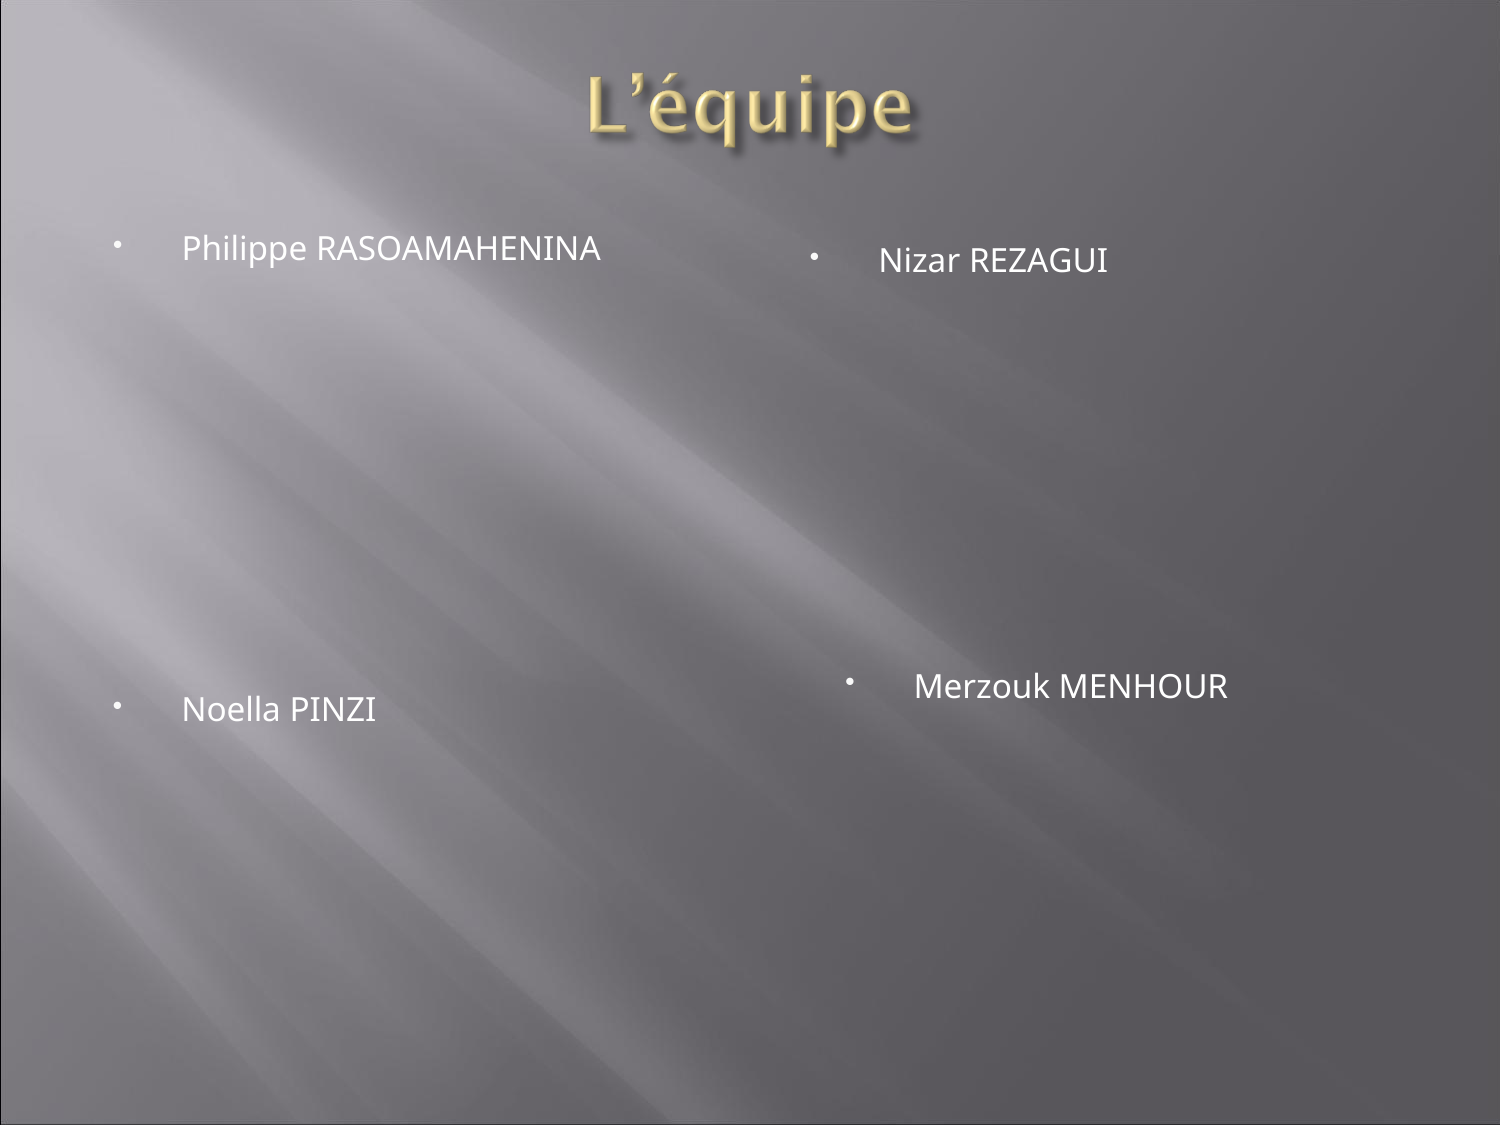

# Philippe RASOAMAHENINA
Nizar REZAGUI
Merzouk MENHOUR
Noella PINZI